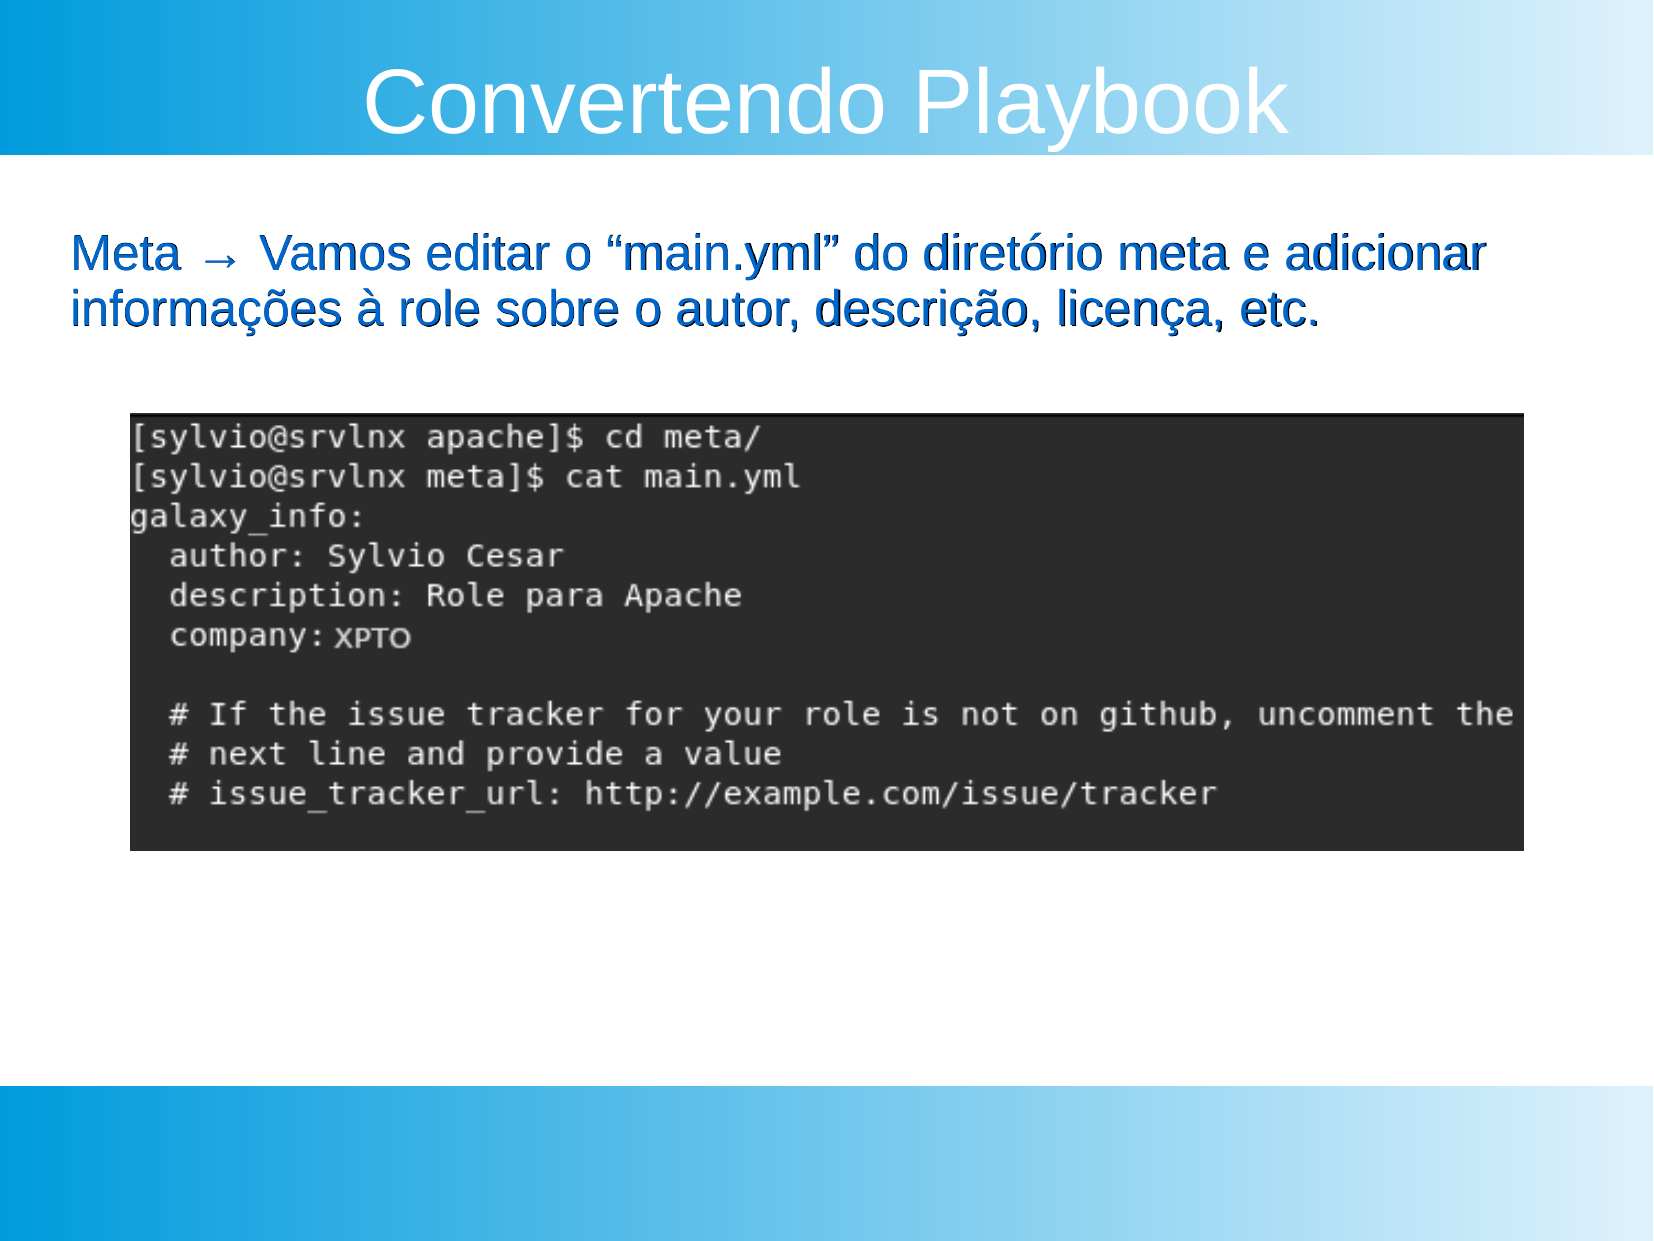

# Convertendo Playbook
Meta → Vamos editar o “main.yml” do diretório meta e adicionar informações à role sobre o autor, descrição, licença, etc.